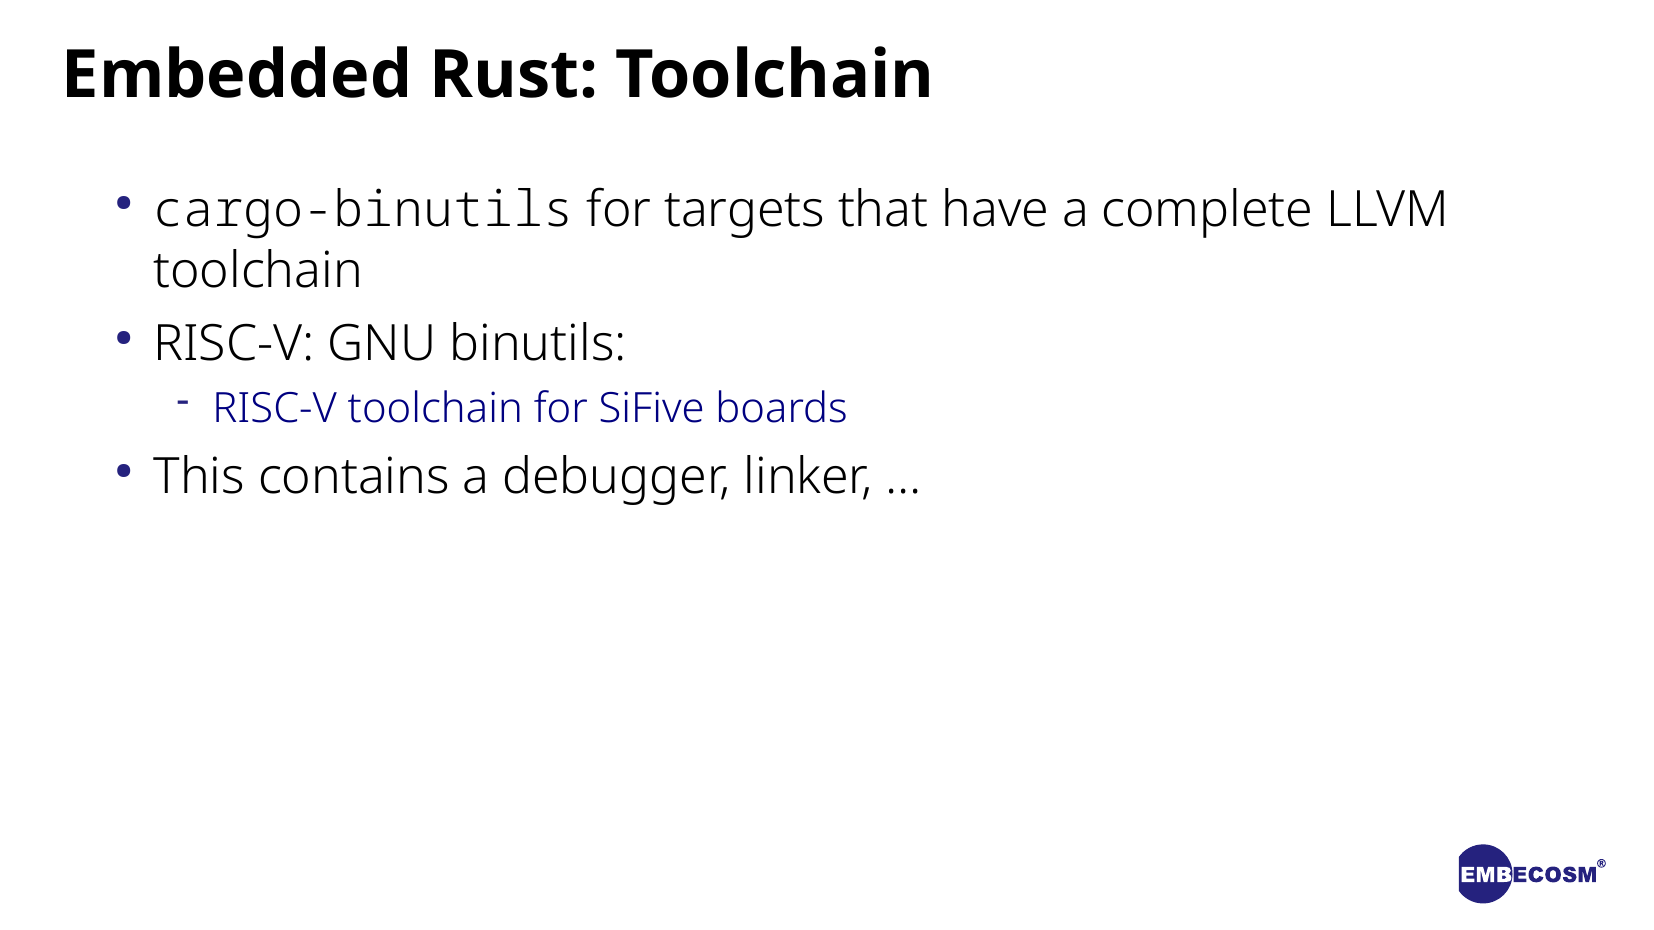

# Embedded Rust: Toolchain
cargo-binutils for targets that have a complete LLVM toolchain
RISC-V: GNU binutils:
RISC-V toolchain for SiFive boards
This contains a debugger, linker, ...